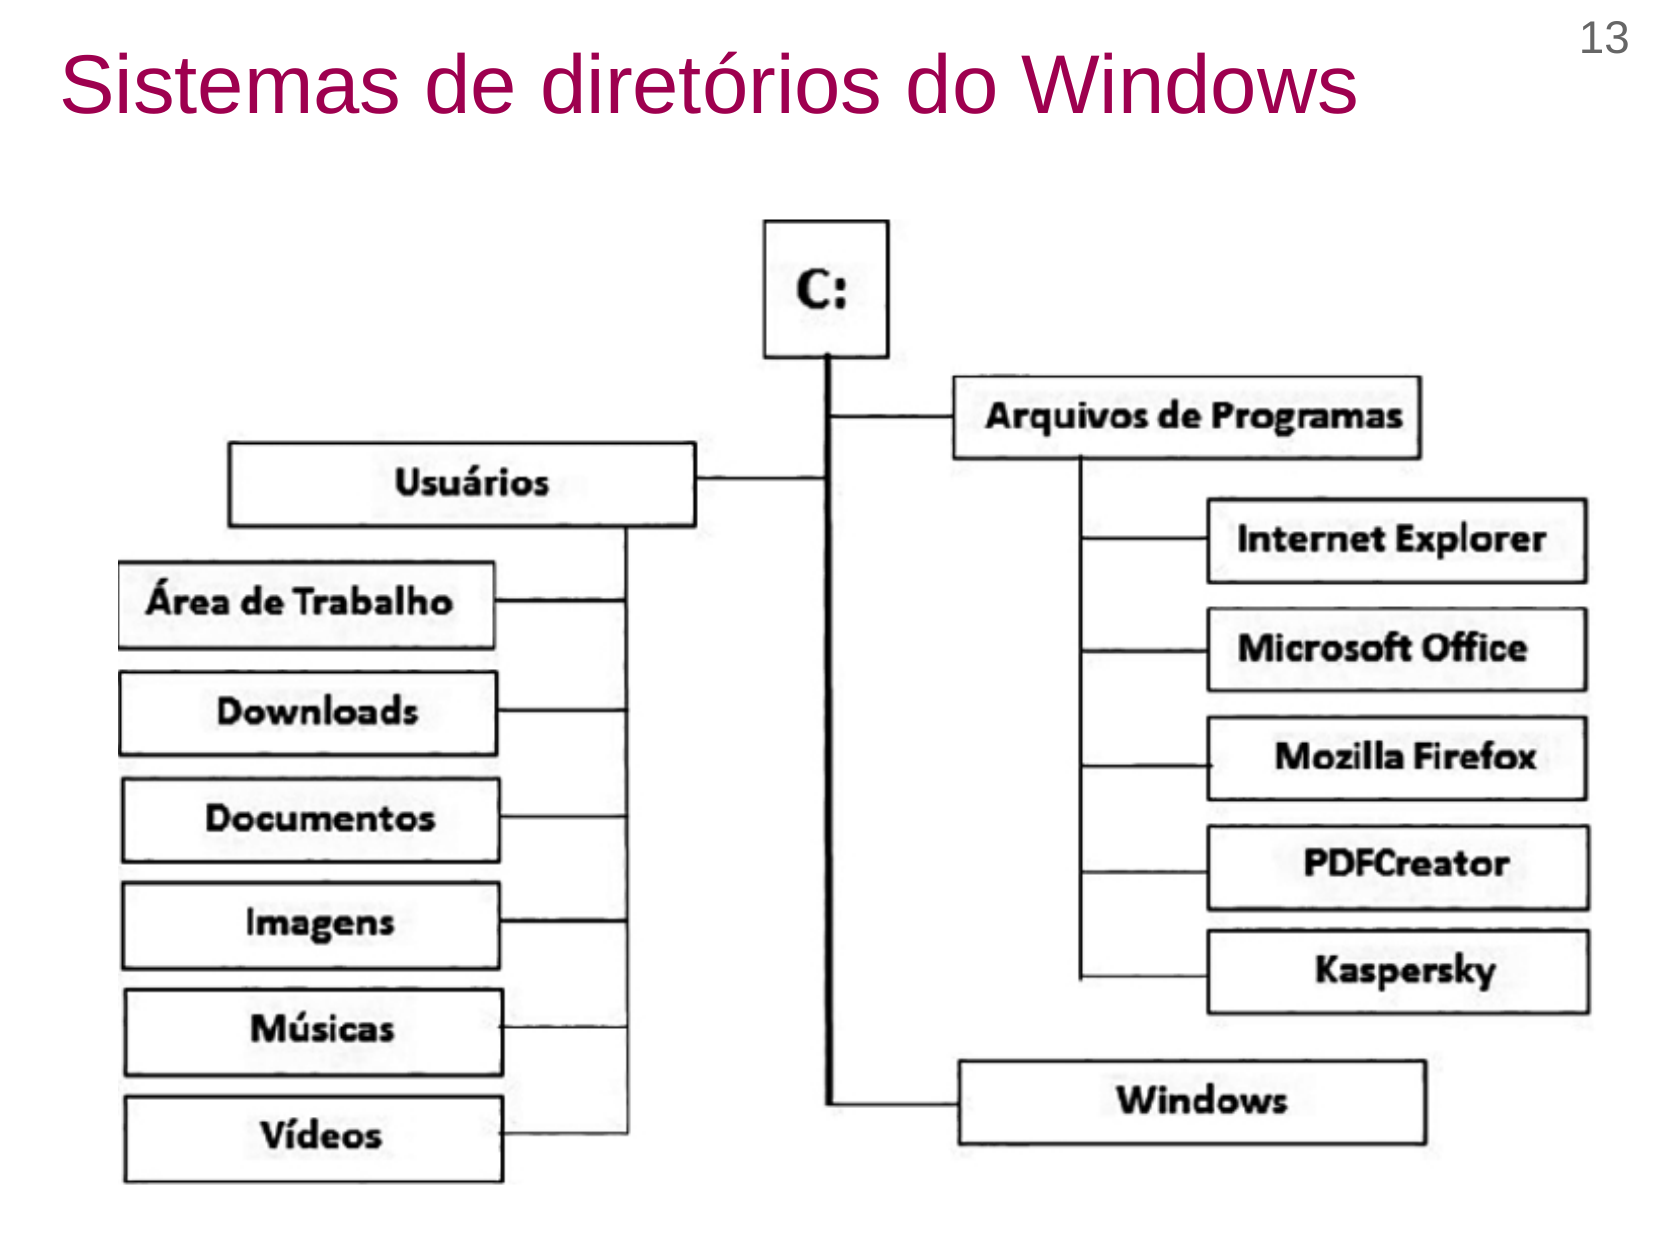

13
# Sistemas de diretórios do Windows